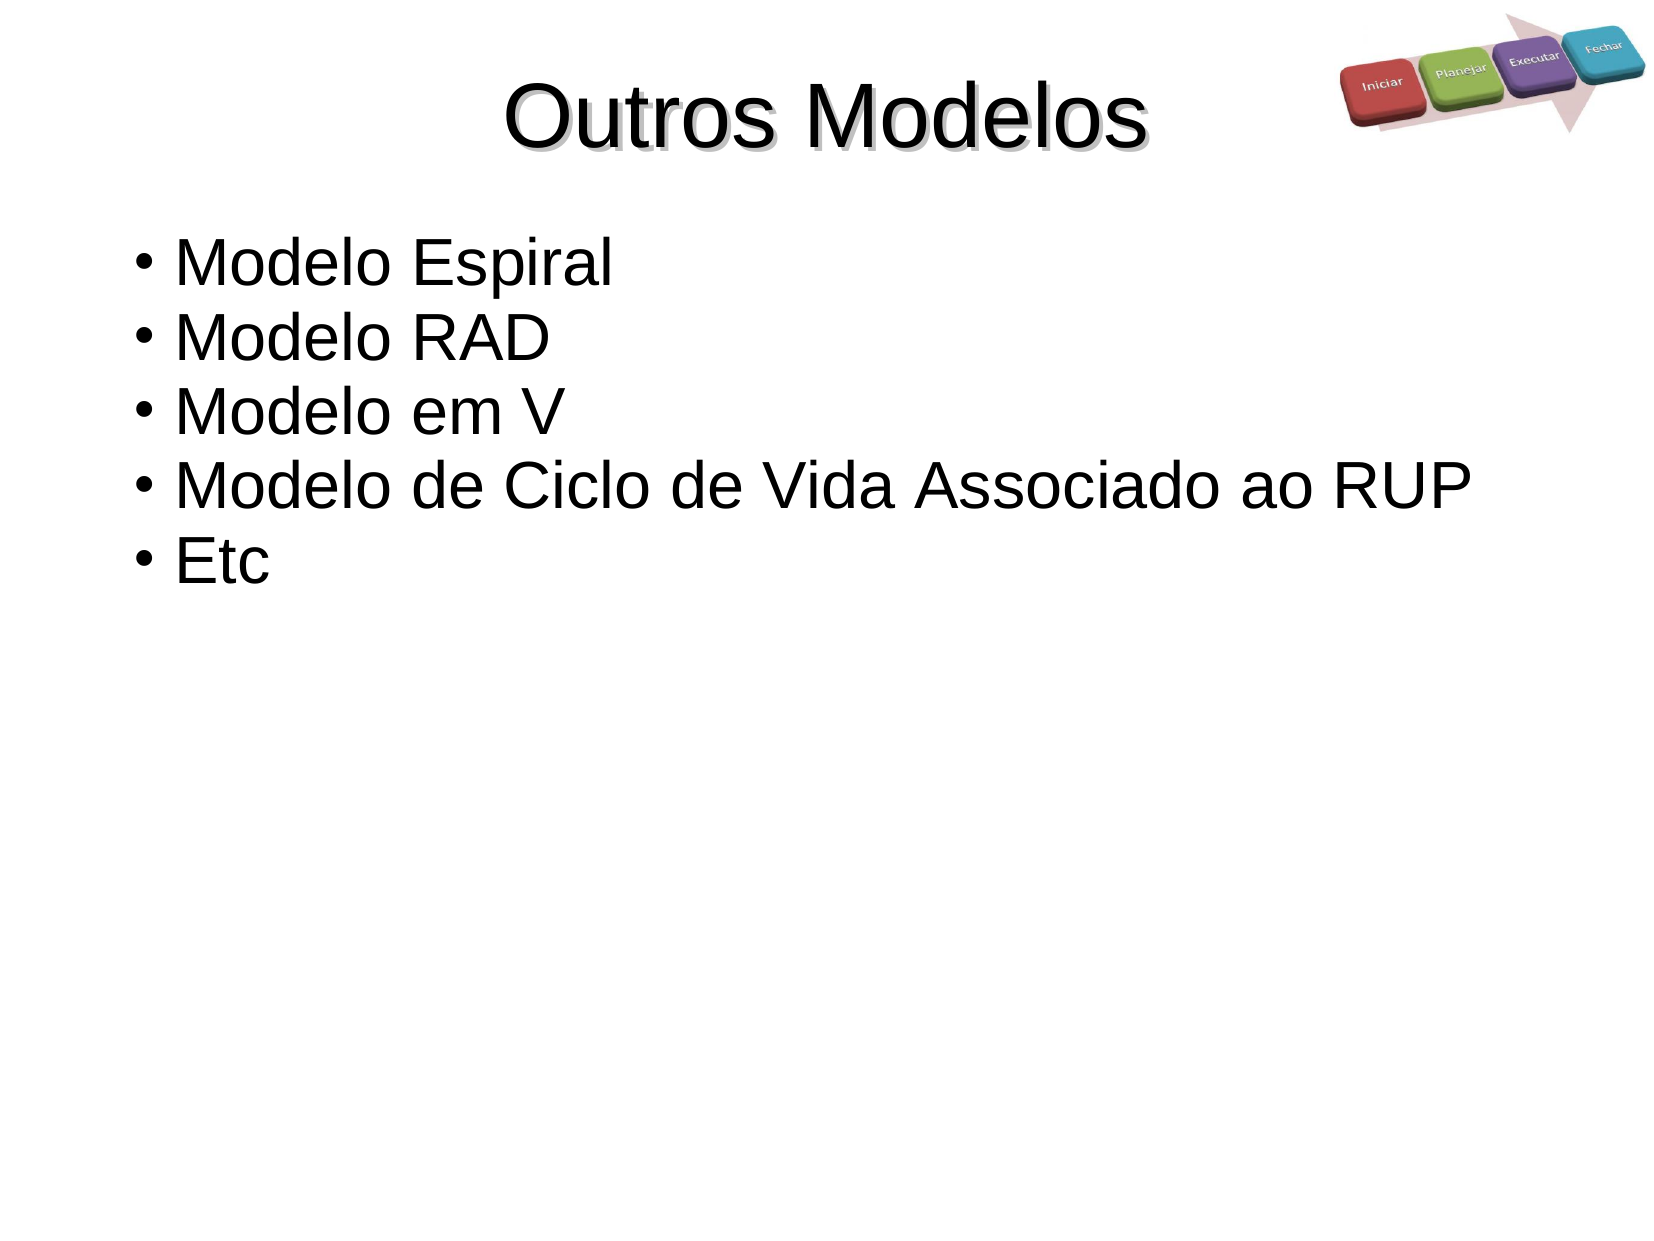

# Outros Modelos
 Modelo Espiral
 Modelo RAD
 Modelo em V
 Modelo de Ciclo de Vida Associado ao RUP
 Etc